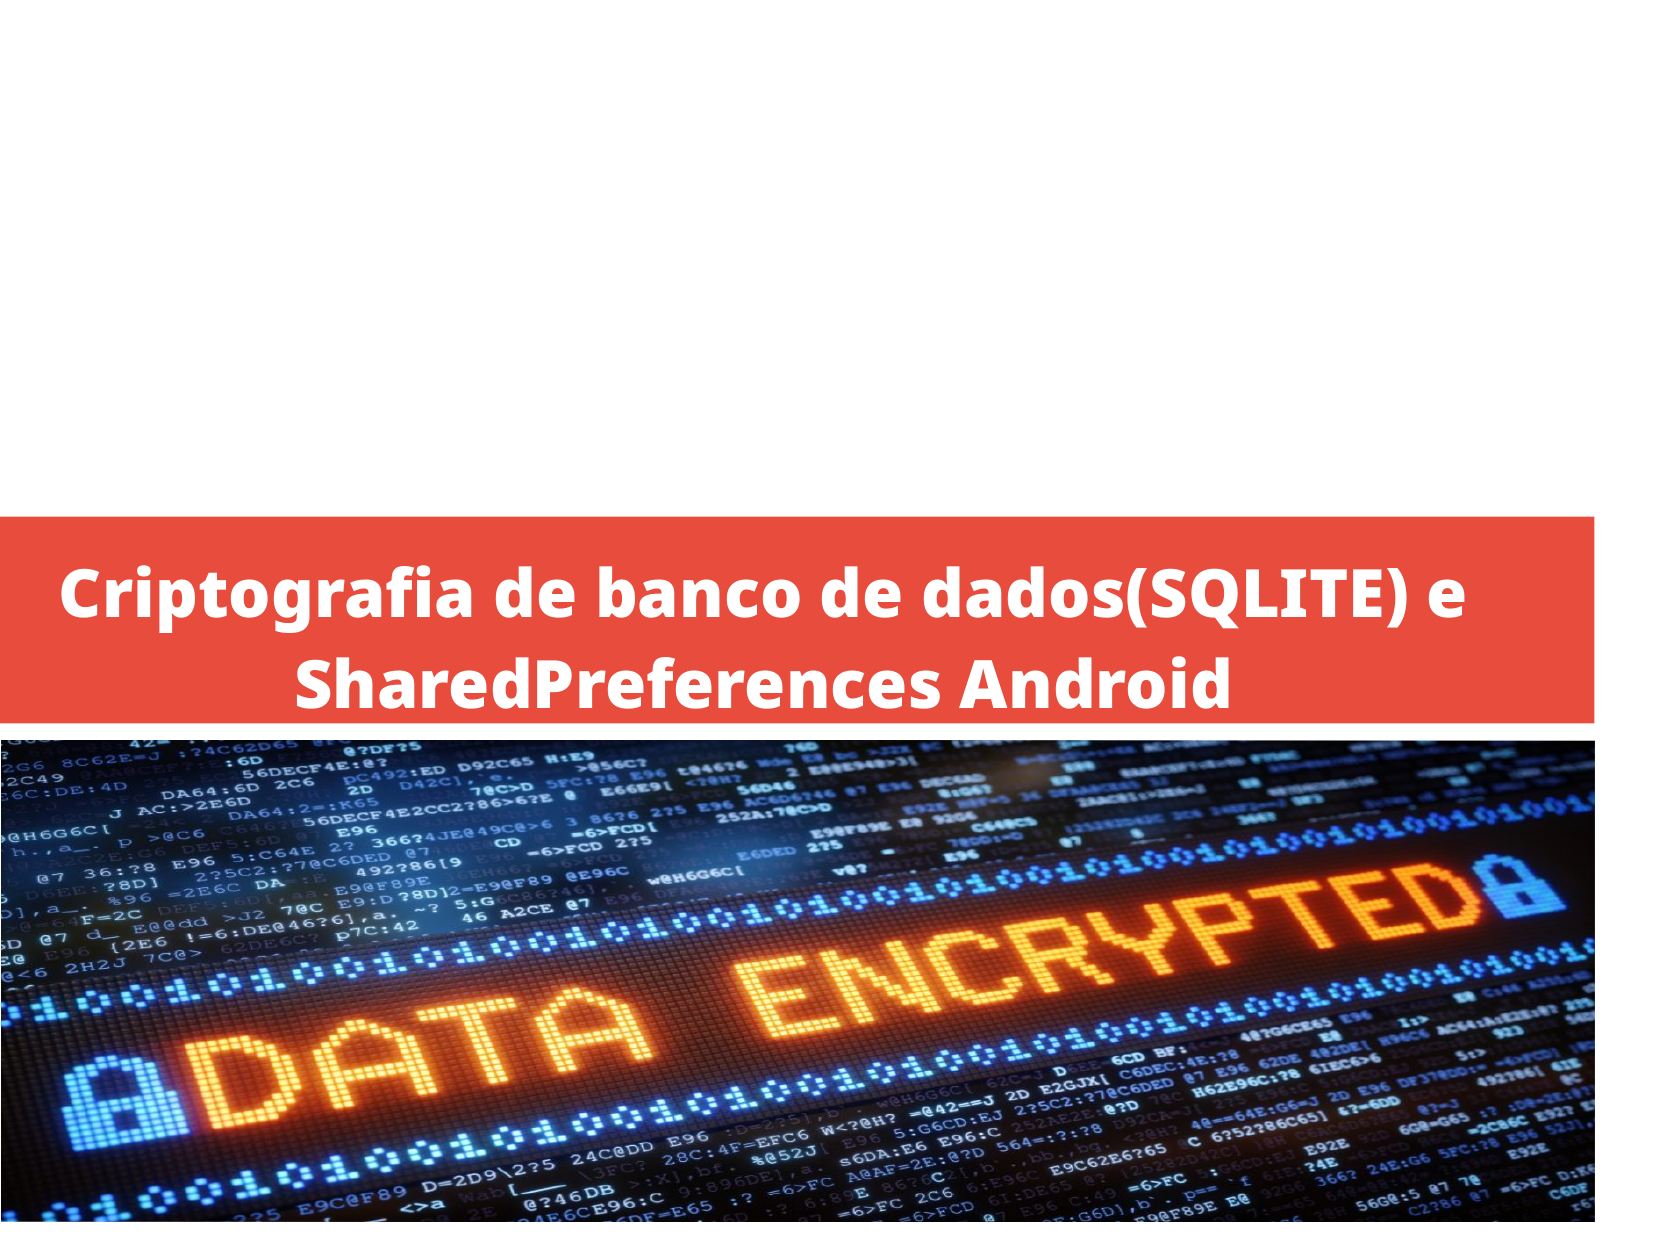

# Criptografia de banco de dados(SQLITE) e SharedPreferences Android